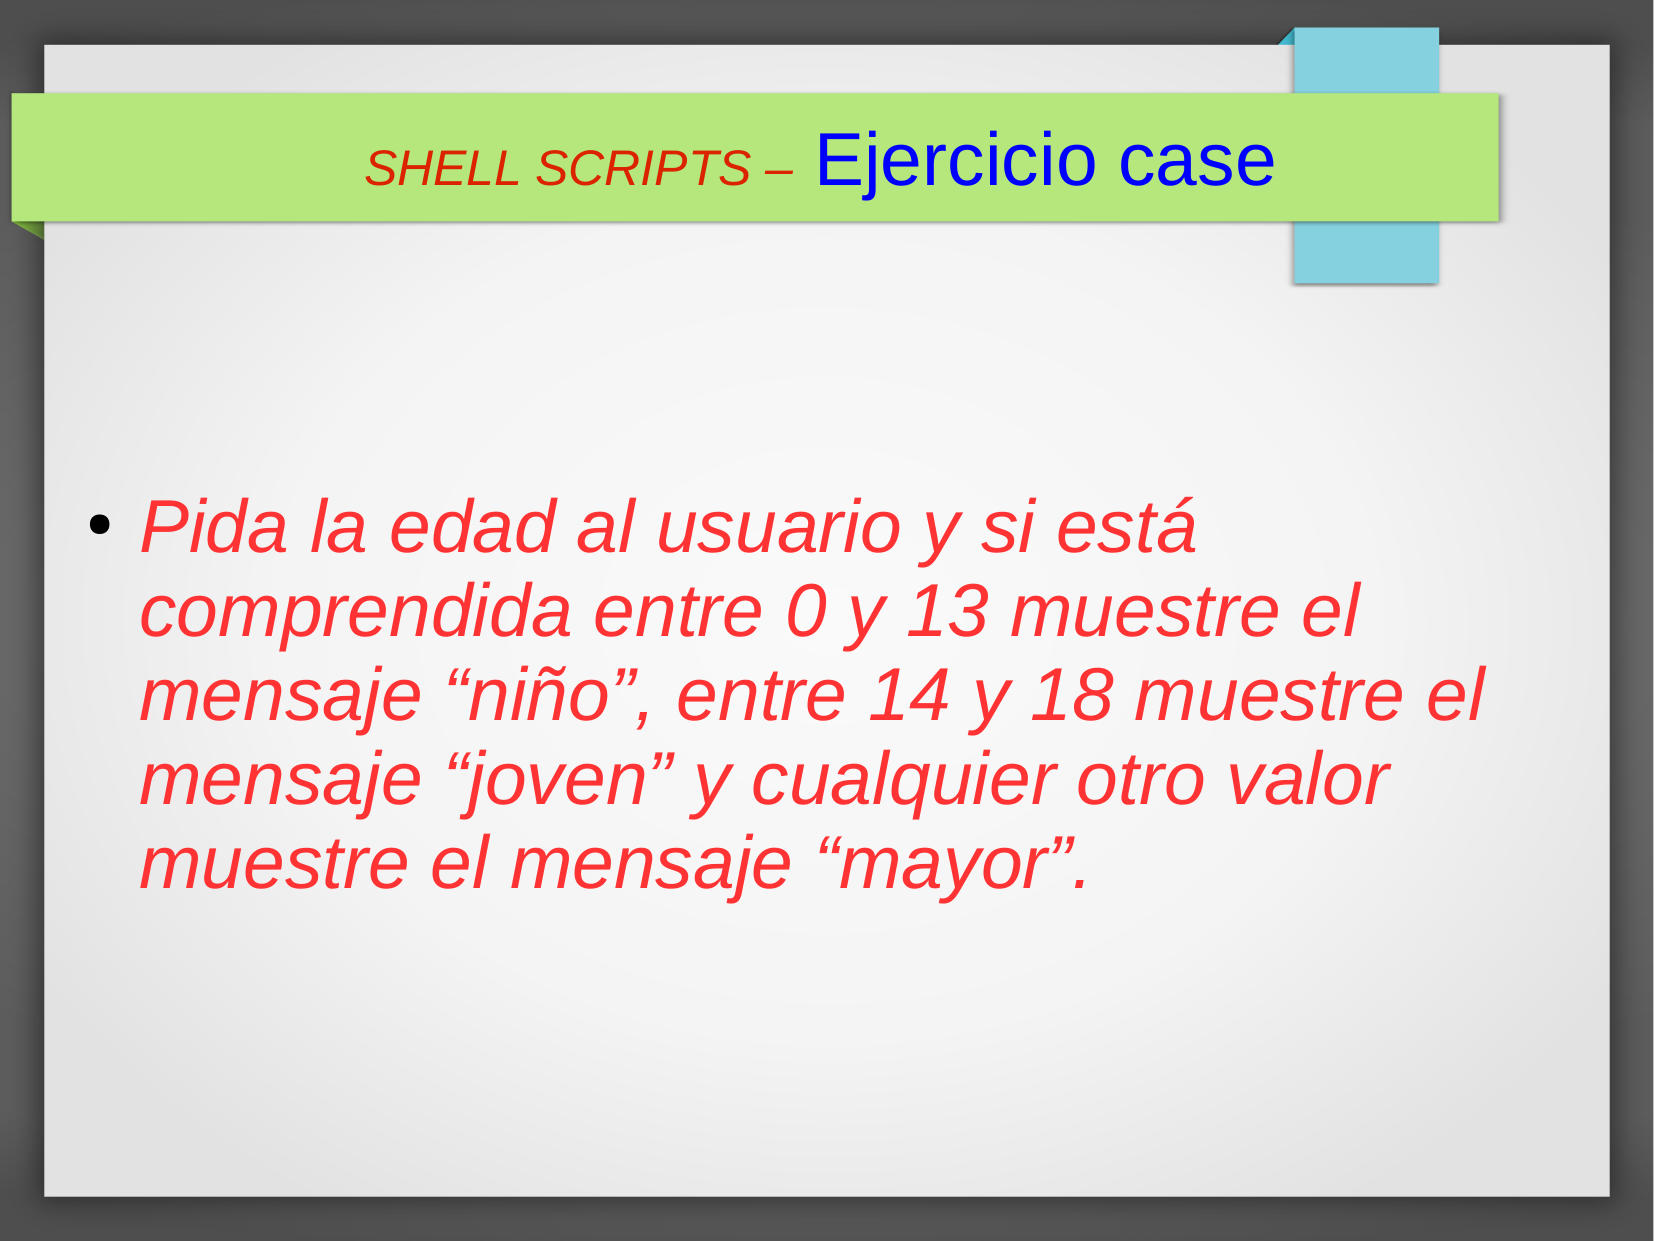

# SHELL SCRIPTS – Ejercicio case
Pida la edad al usuario y si está comprendida entre 0 y 13 muestre el mensaje “niño”, entre 14 y 18 muestre el mensaje “joven” y cualquier otro valor muestre el mensaje “mayor”.